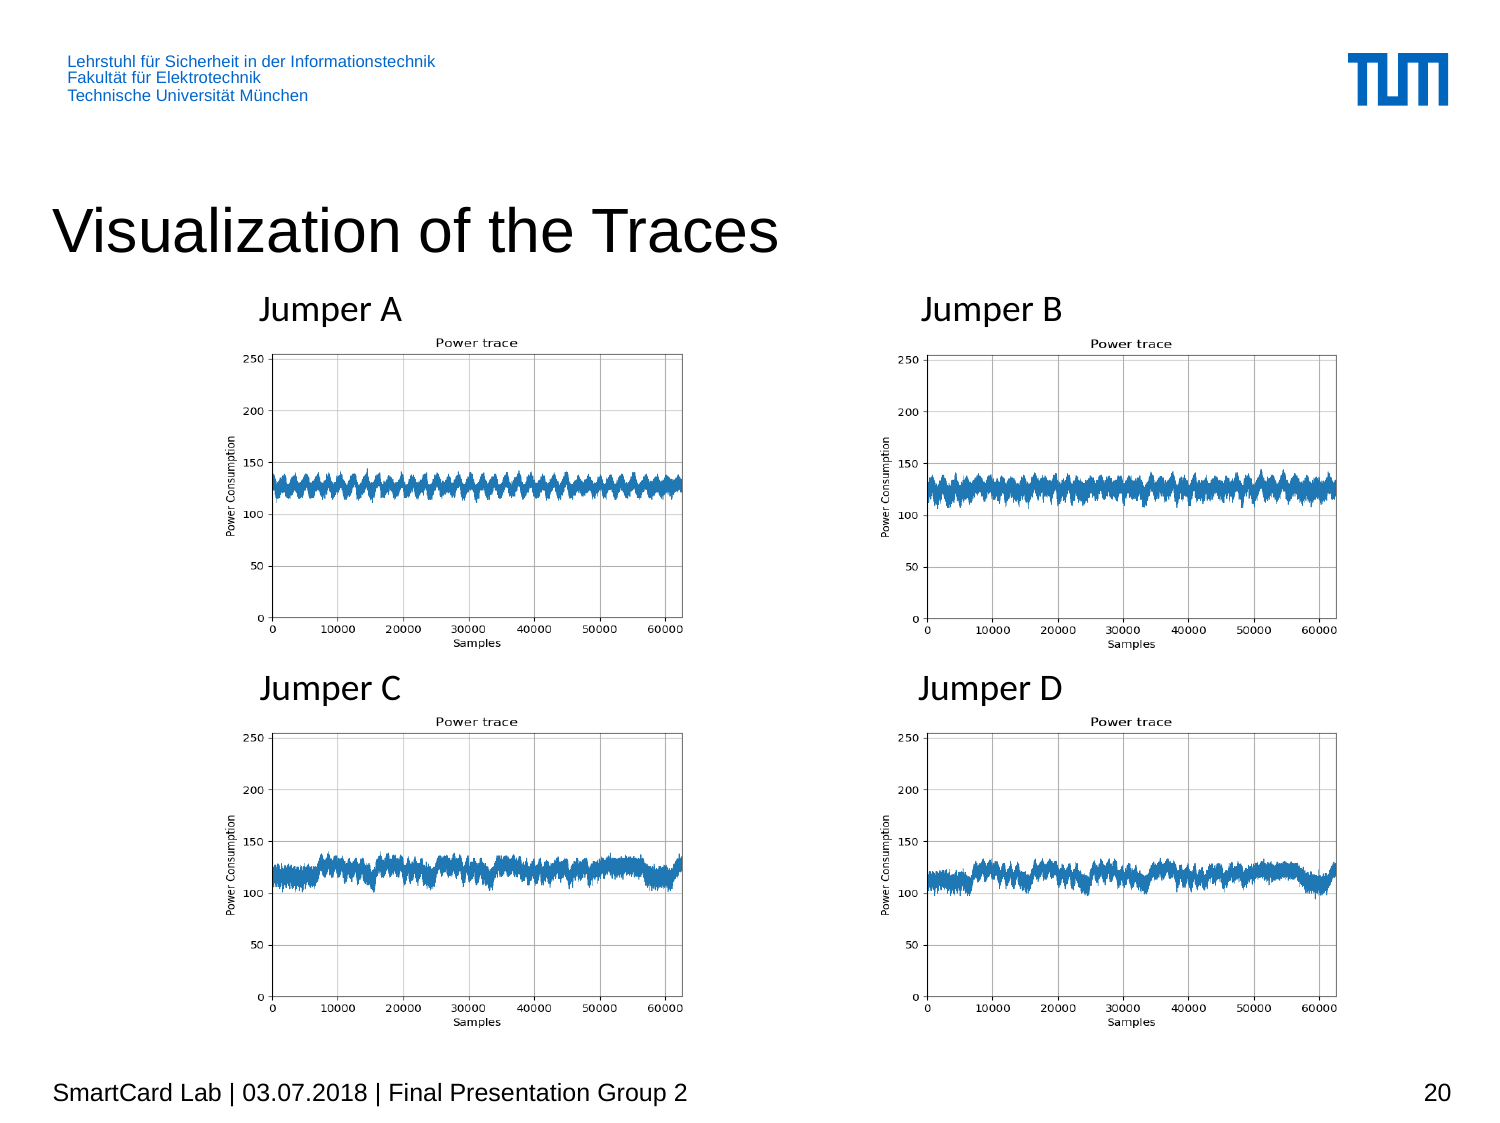

# Visualization of the Traces
Jumper A
Jumper B
Jumper C
Jumper D
SmartCard Lab | 03.07.2018 | Final Presentation Group 2
20